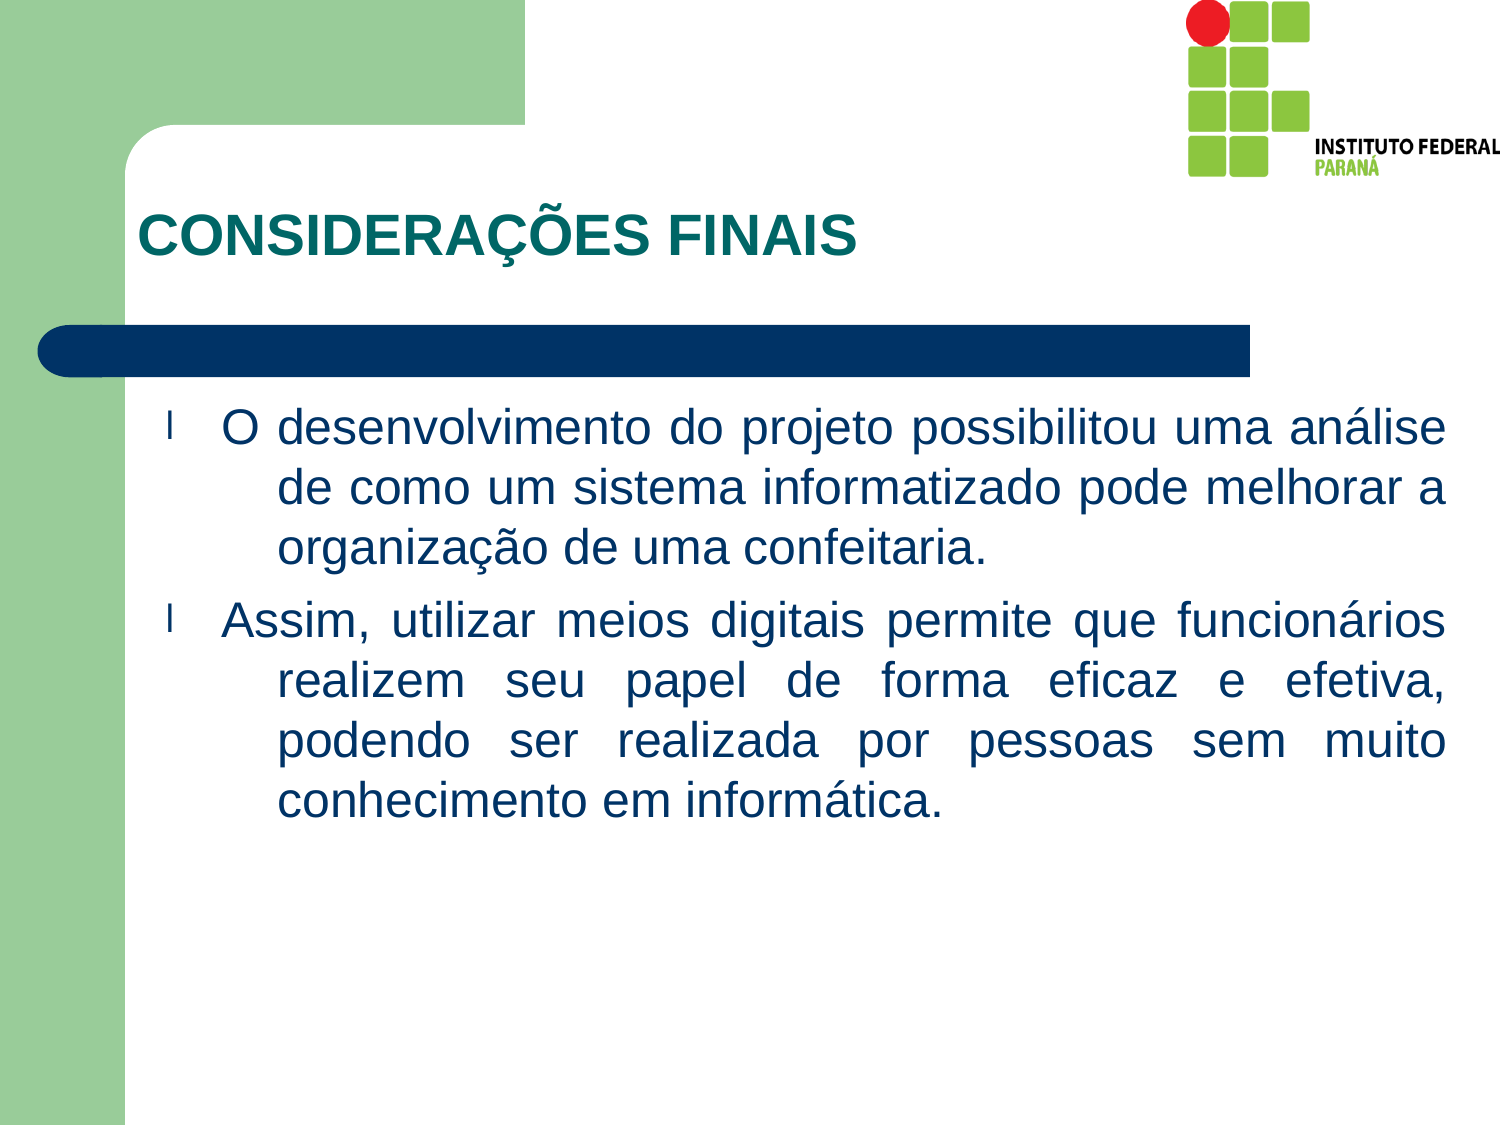

# CONSIDERAÇÕES FINAIS
O desenvolvimento do projeto possibilitou uma análise de como um sistema informatizado pode melhorar a organização de uma confeitaria.
Assim, utilizar meios digitais permite que funcionários realizem seu papel de forma eficaz e efetiva, podendo ser realizada por pessoas sem muito conhecimento em informática.